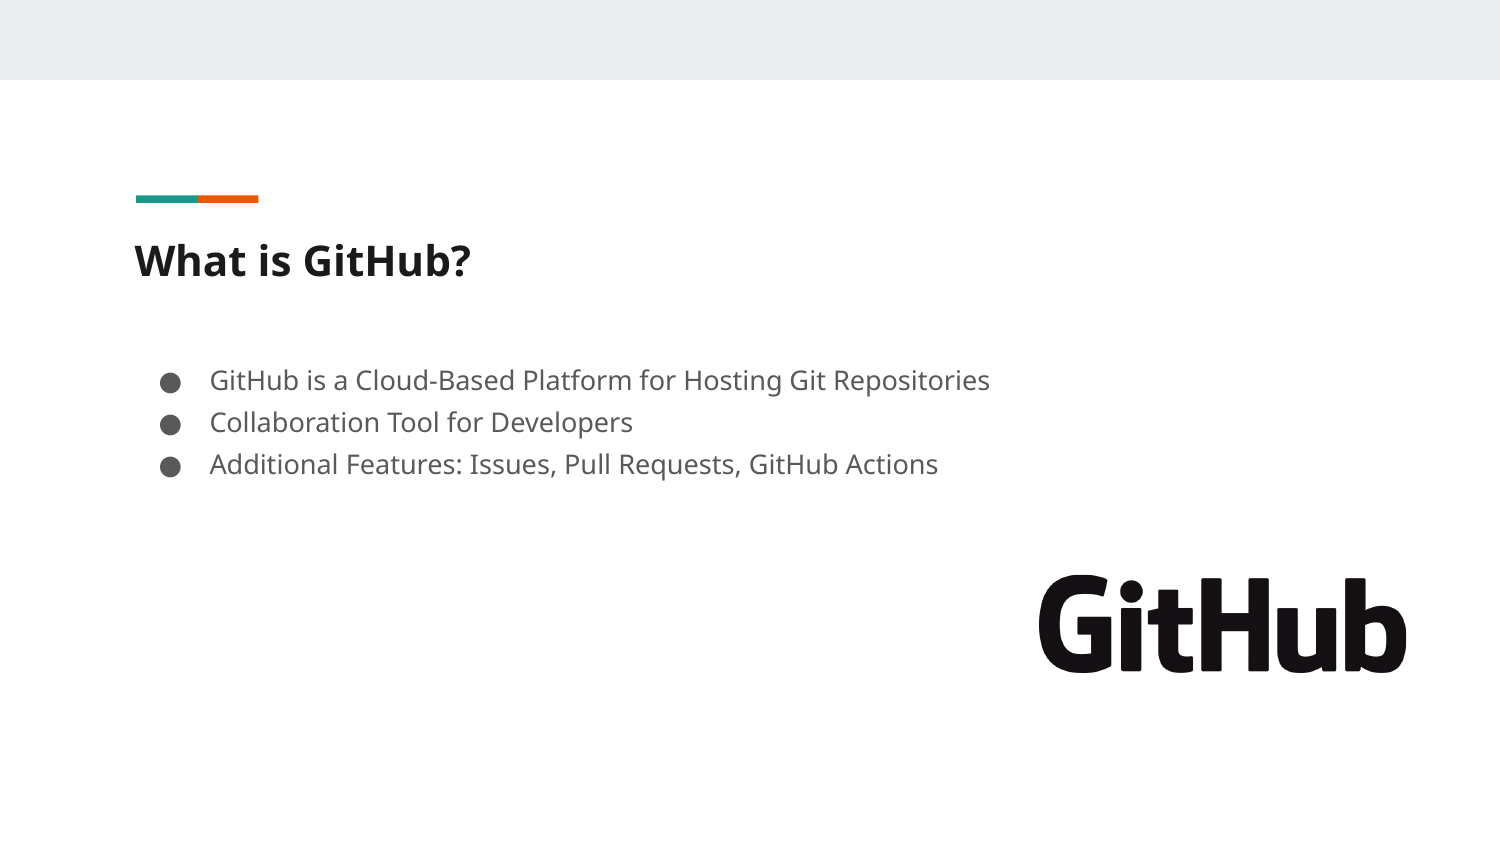

# What is GitHub?
GitHub is a Cloud-Based Platform for Hosting Git Repositories
Collaboration Tool for Developers
Additional Features: Issues, Pull Requests, GitHub Actions